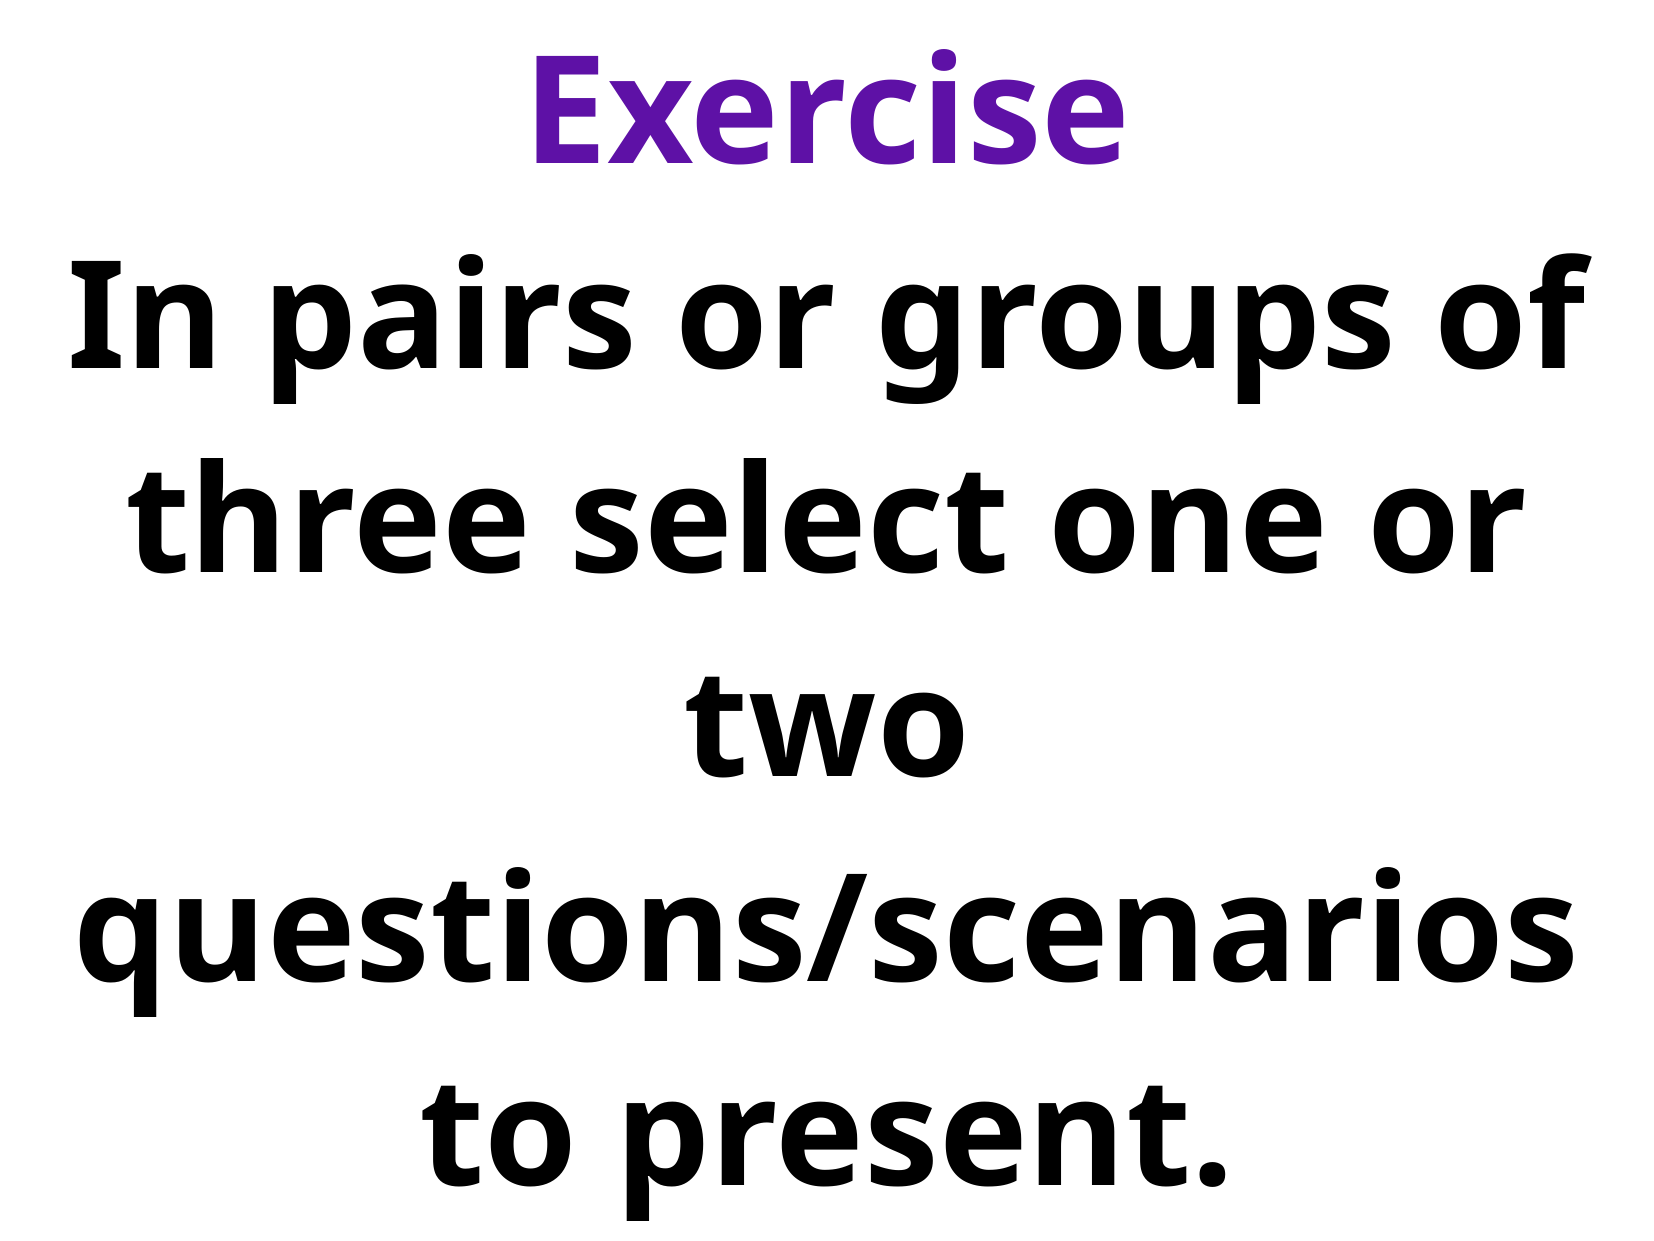

Exercise
In pairs or groups of three select one or two questions/scenarios to present.